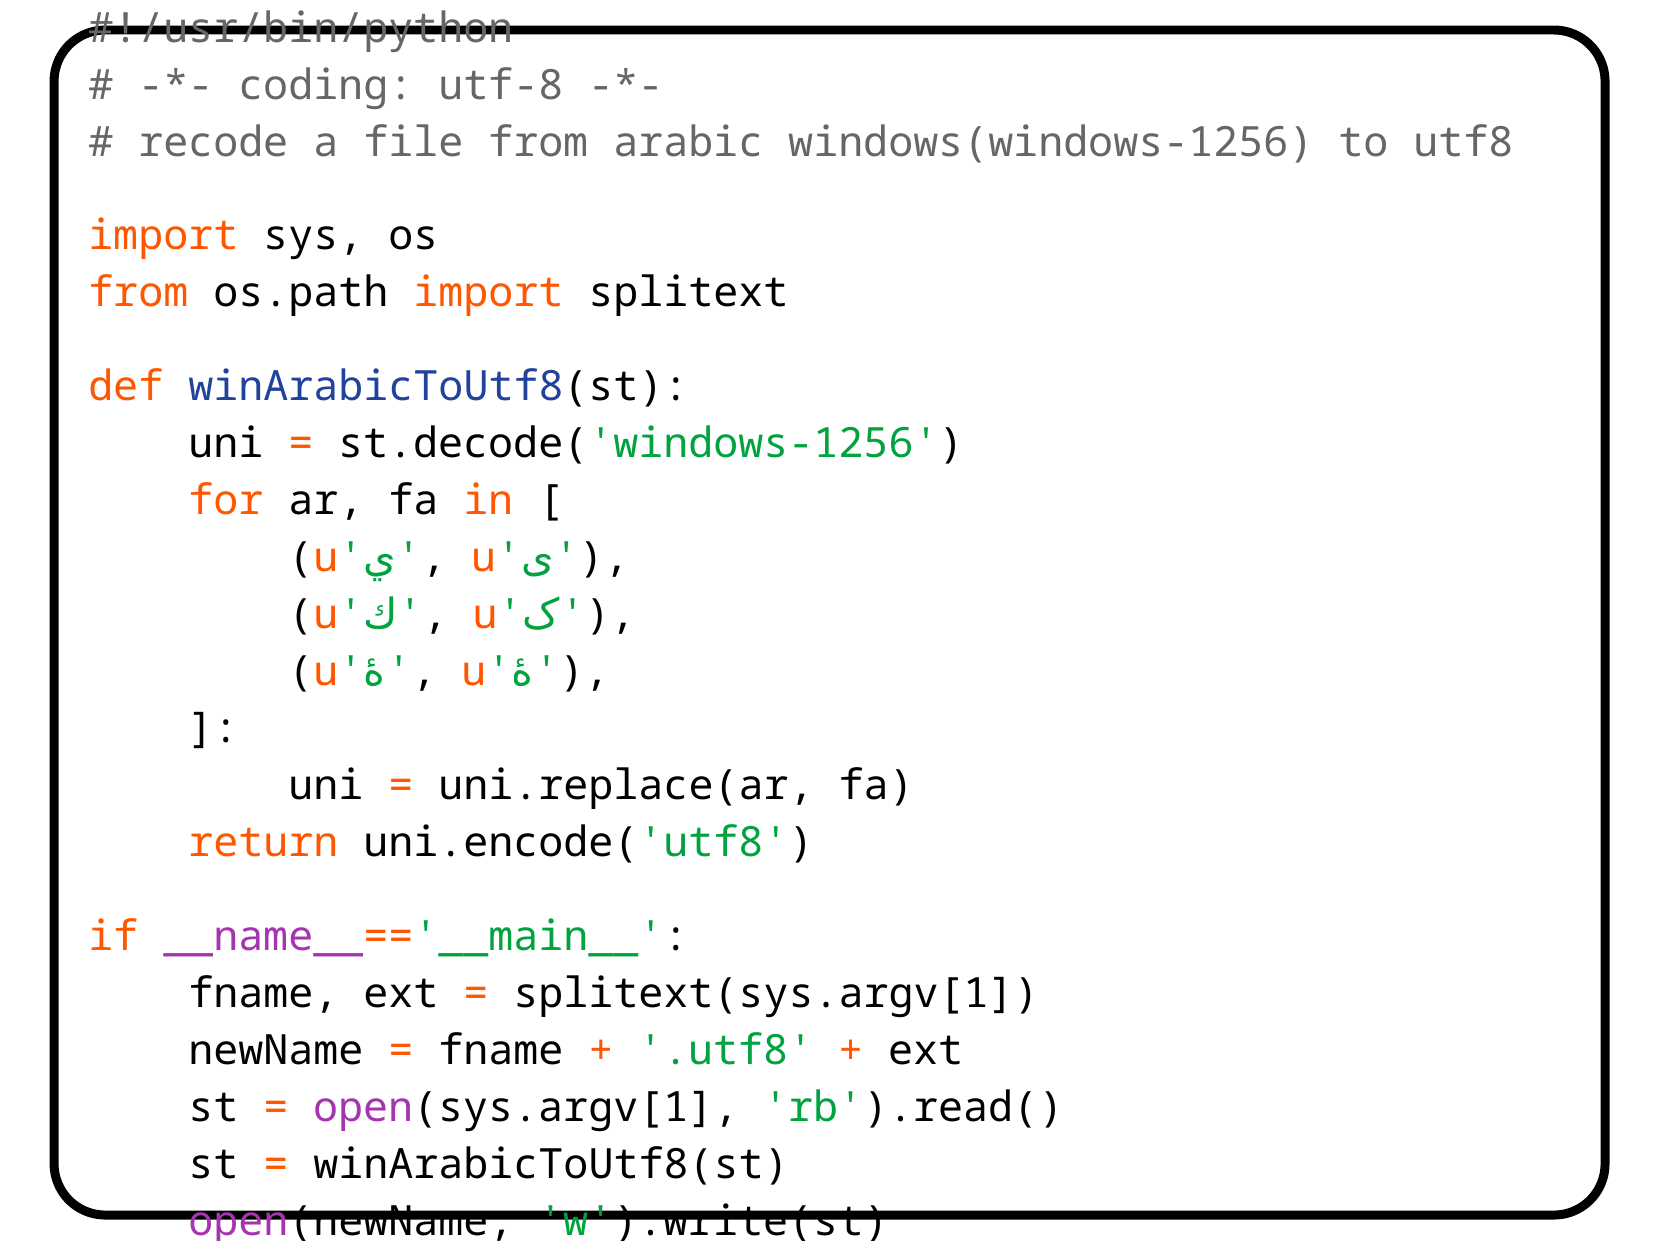

#!/usr/bin/python
# -*- coding: utf-8 -*-
# recode a file from arabic windows(windows-1256) to utf8
import sys, os
from os.path import splitext
def winArabicToUtf8(st):
 uni = st.decode('windows-1256')
 for ar, fa in [
 (u'ي', u'ی'),
 (u'ك', u'ک'),
 (u'ۀ', u'هٔ'),
 ]:
 uni = uni.replace(ar, fa)
 return uni.encode('utf8')
if __name__=='__main__':
 fname, ext = splitext(sys.argv[1])
 newName = fname + '.utf8' + ext
 st = open(sys.argv[1], 'rb').read()
 st = winArabicToUtf8(st)
 open(newName, 'w').write(st)